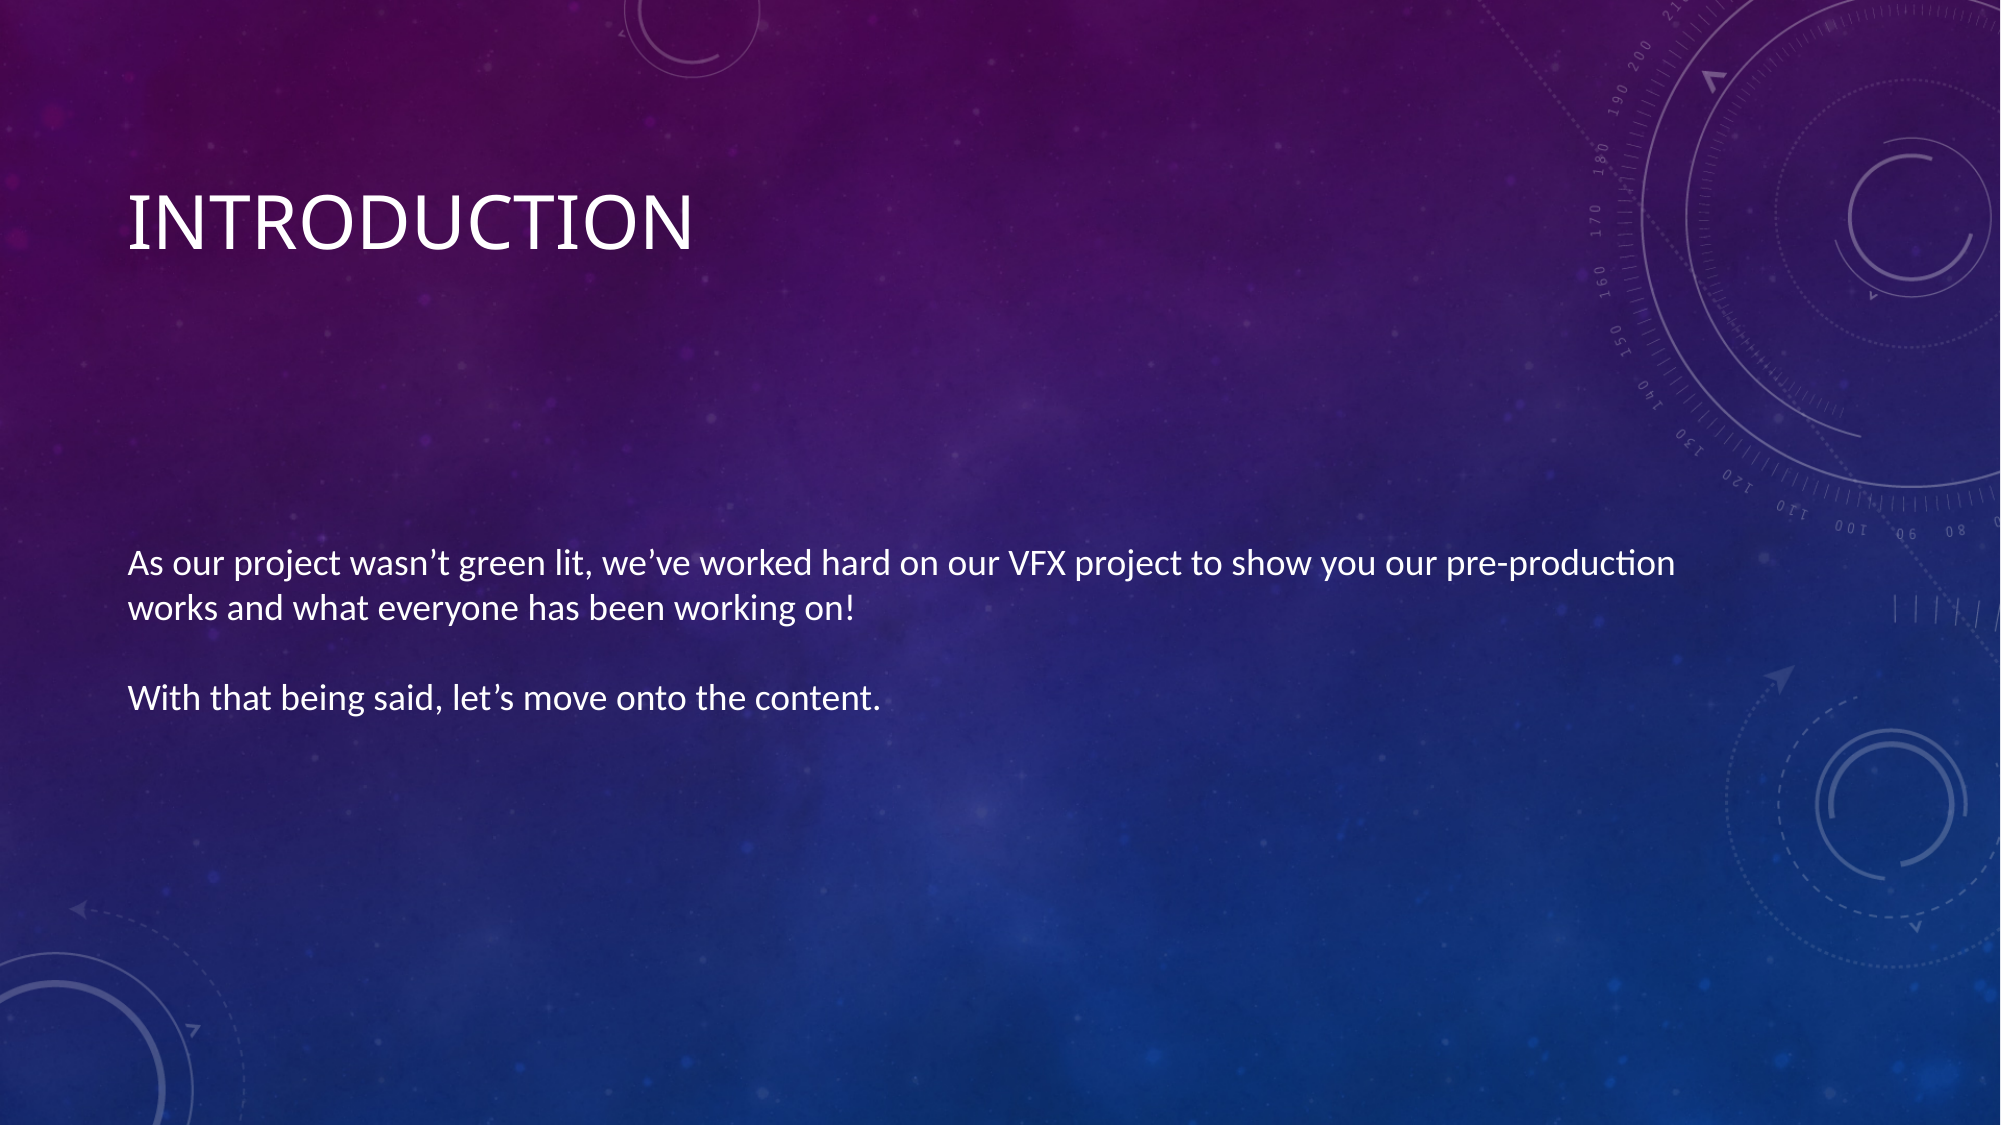

# iNTRODUCTION
As our project wasn’t green lit, we’ve worked hard on our VFX project to show you our pre-production works and what everyone has been working on!
With that being said, let’s move onto the content.